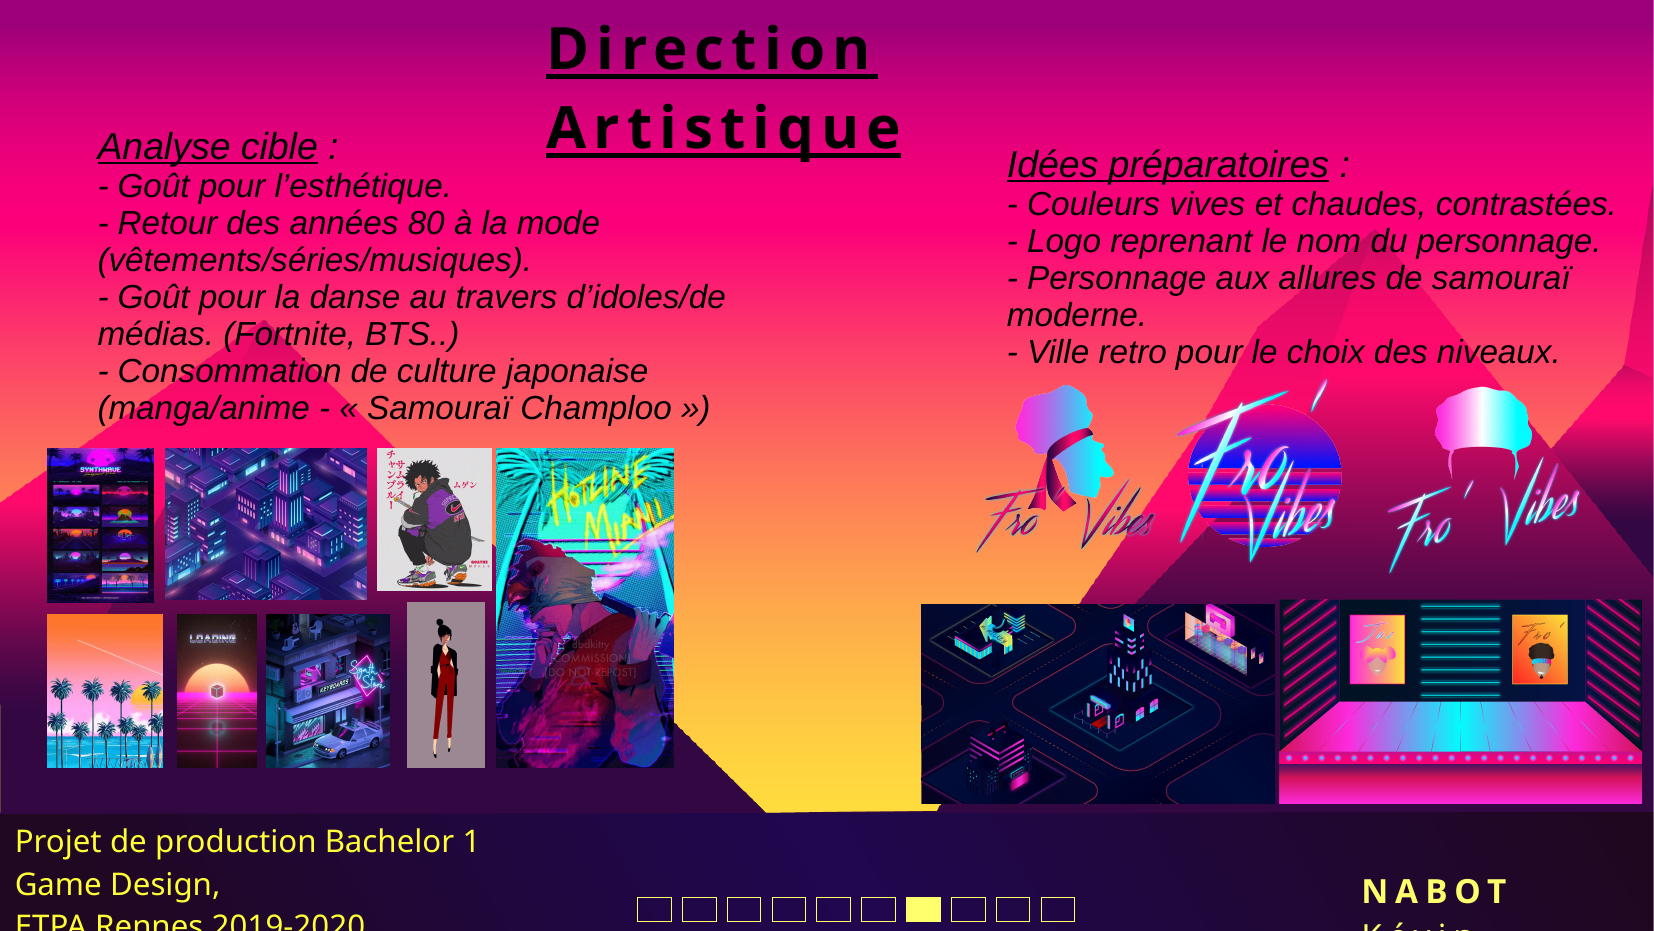

Direction Artistique
Analyse cible :
- Goût pour l’esthétique.
- Retour des années 80 à la mode
(vêtements/séries/musiques).
- Goût pour la danse au travers d’idoles/de médias. (Fortnite, BTS..)
- Consommation de culture japonaise (manga/anime - « Samouraï Champloo »)
Idées préparatoires :
- Couleurs vives et chaudes, contrastées.
- Logo reprenant le nom du personnage.
- Personnage aux allures de samouraï moderne.
- Ville retro pour le choix des niveaux.
Projet de production Bachelor 1 Game Design,
ETPA Rennes 2019-2020
NABOT Kévin